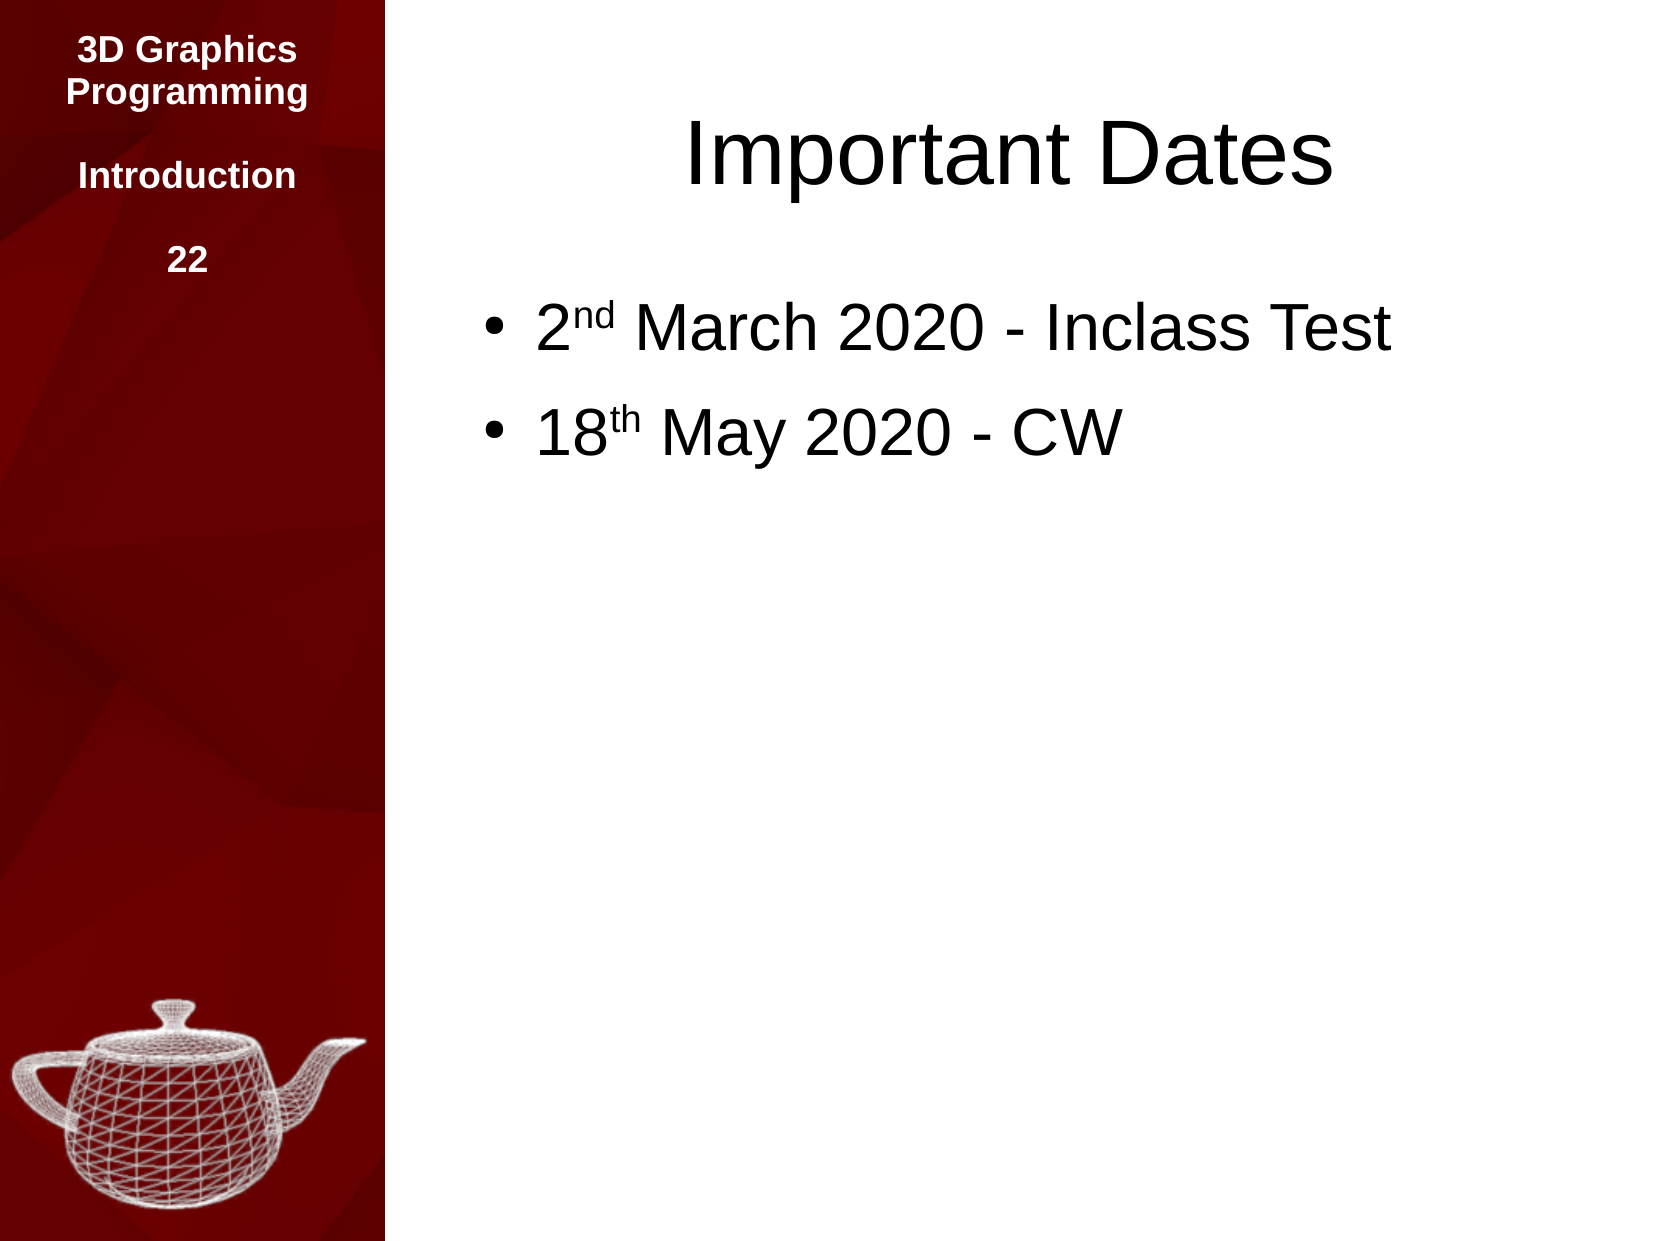

# Important Dates
2nd March 2020 - Inclass Test
18th May 2020 - CW